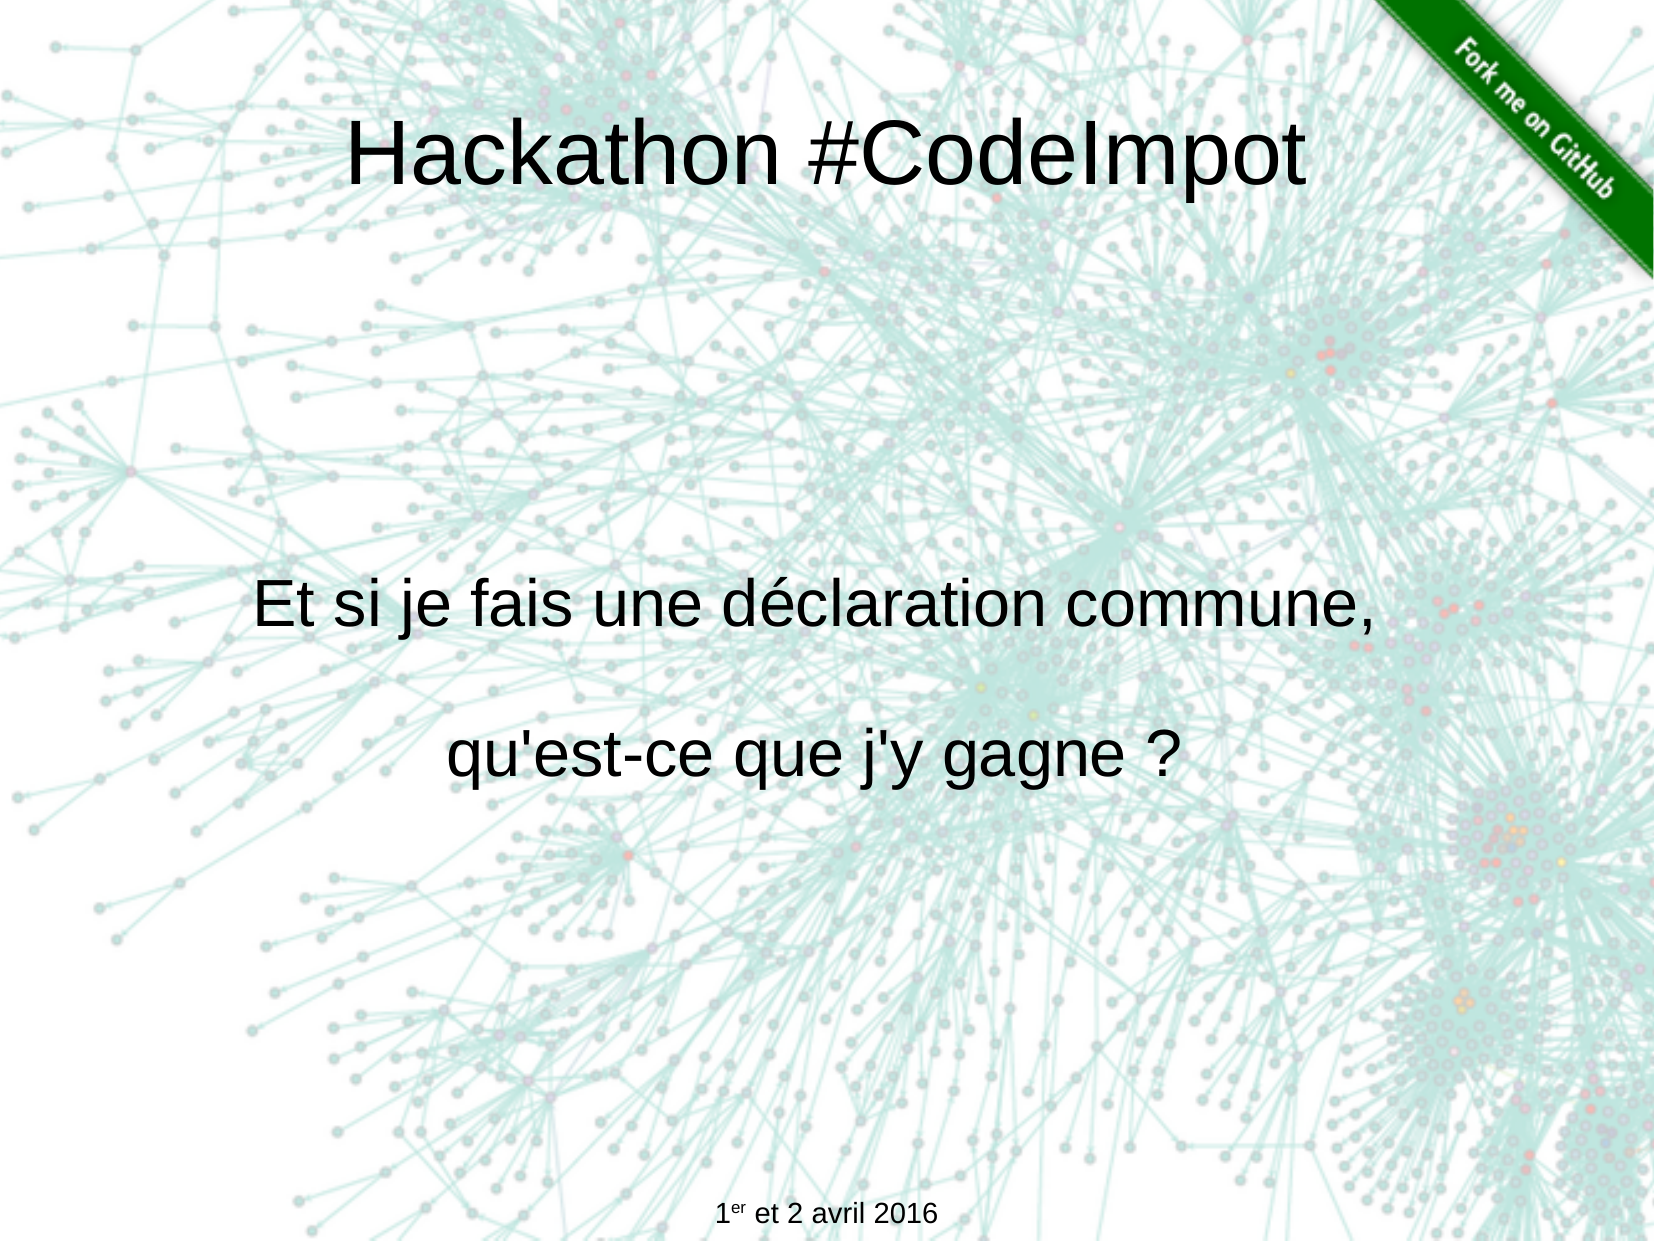

# Hackathon #CodeImpot
Et si je fais une déclaration commune,
qu'est-ce que j'y gagne ?
1er et 2 avril 2016